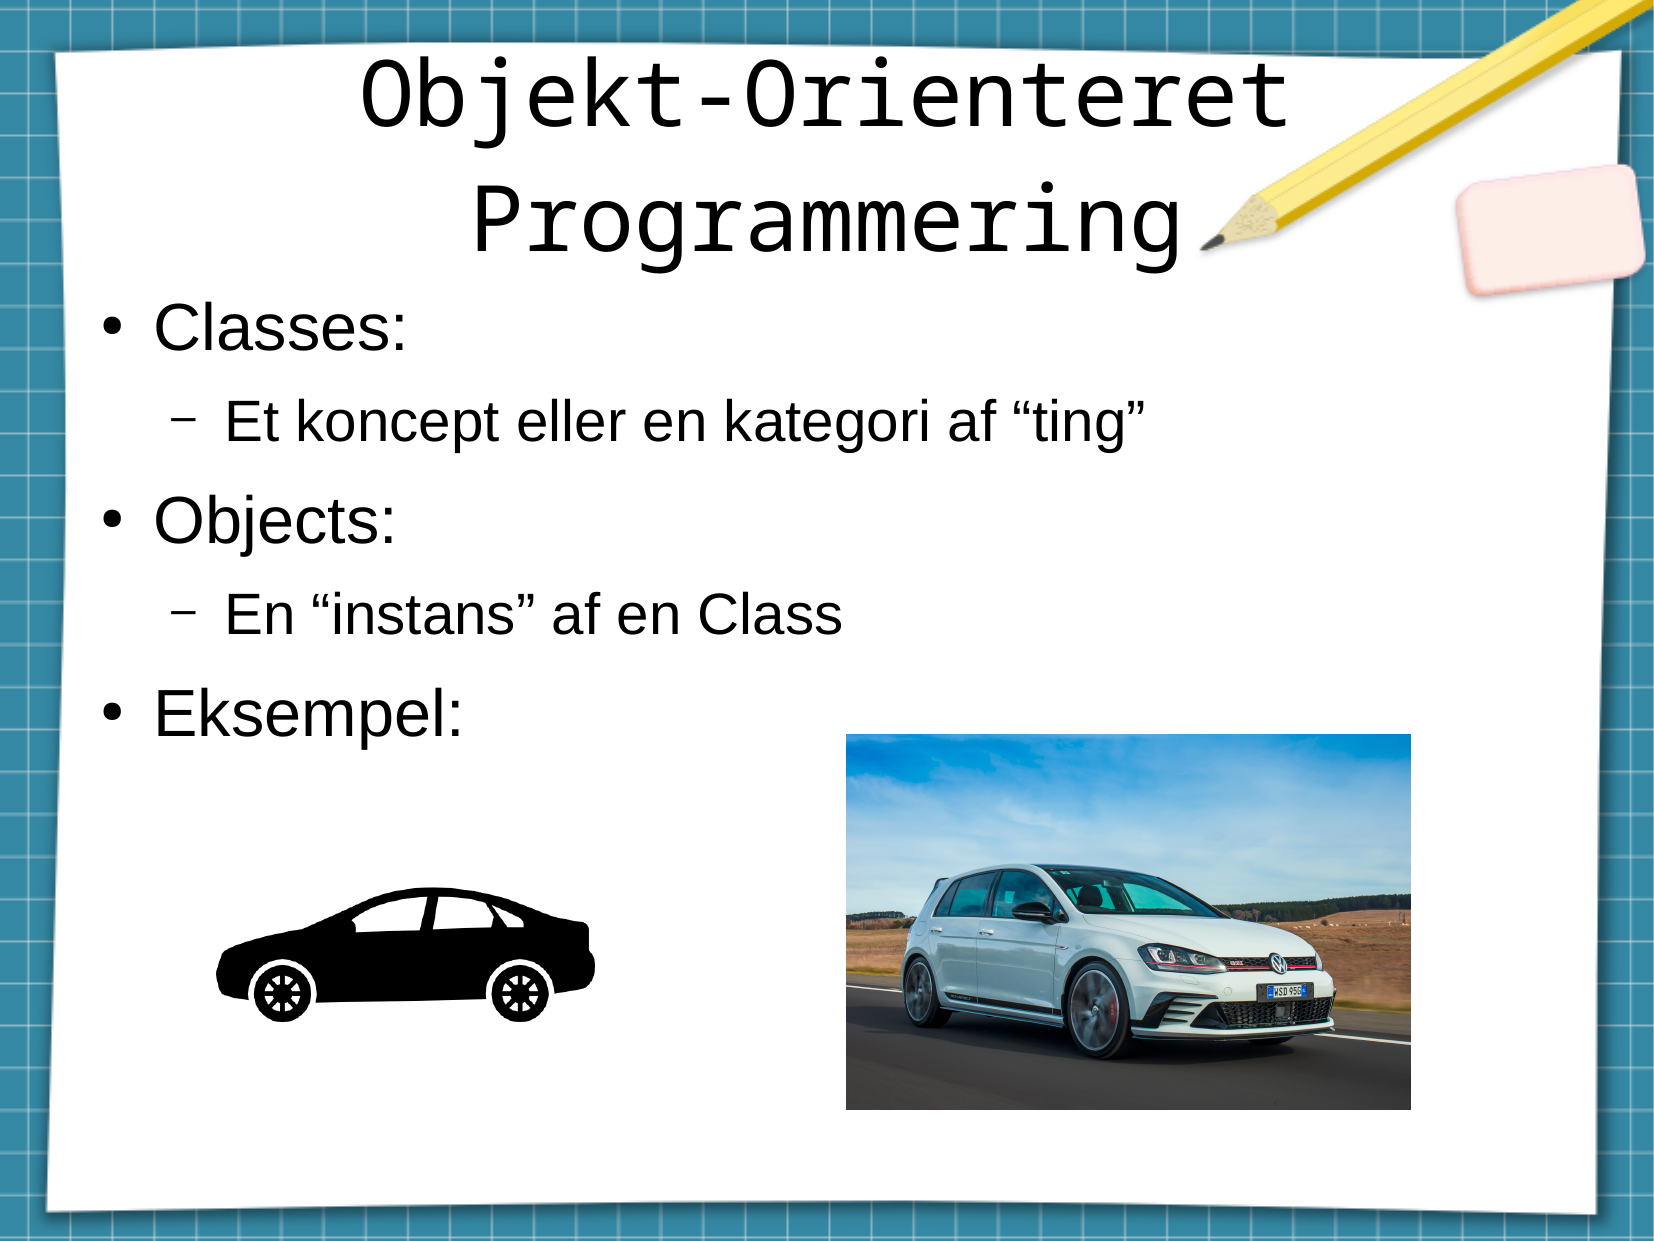

# Objekt-Orienteret Programmering
Classes:
Et koncept eller en kategori af “ting”
Objects:
En “instans” af en Class
Eksempel: